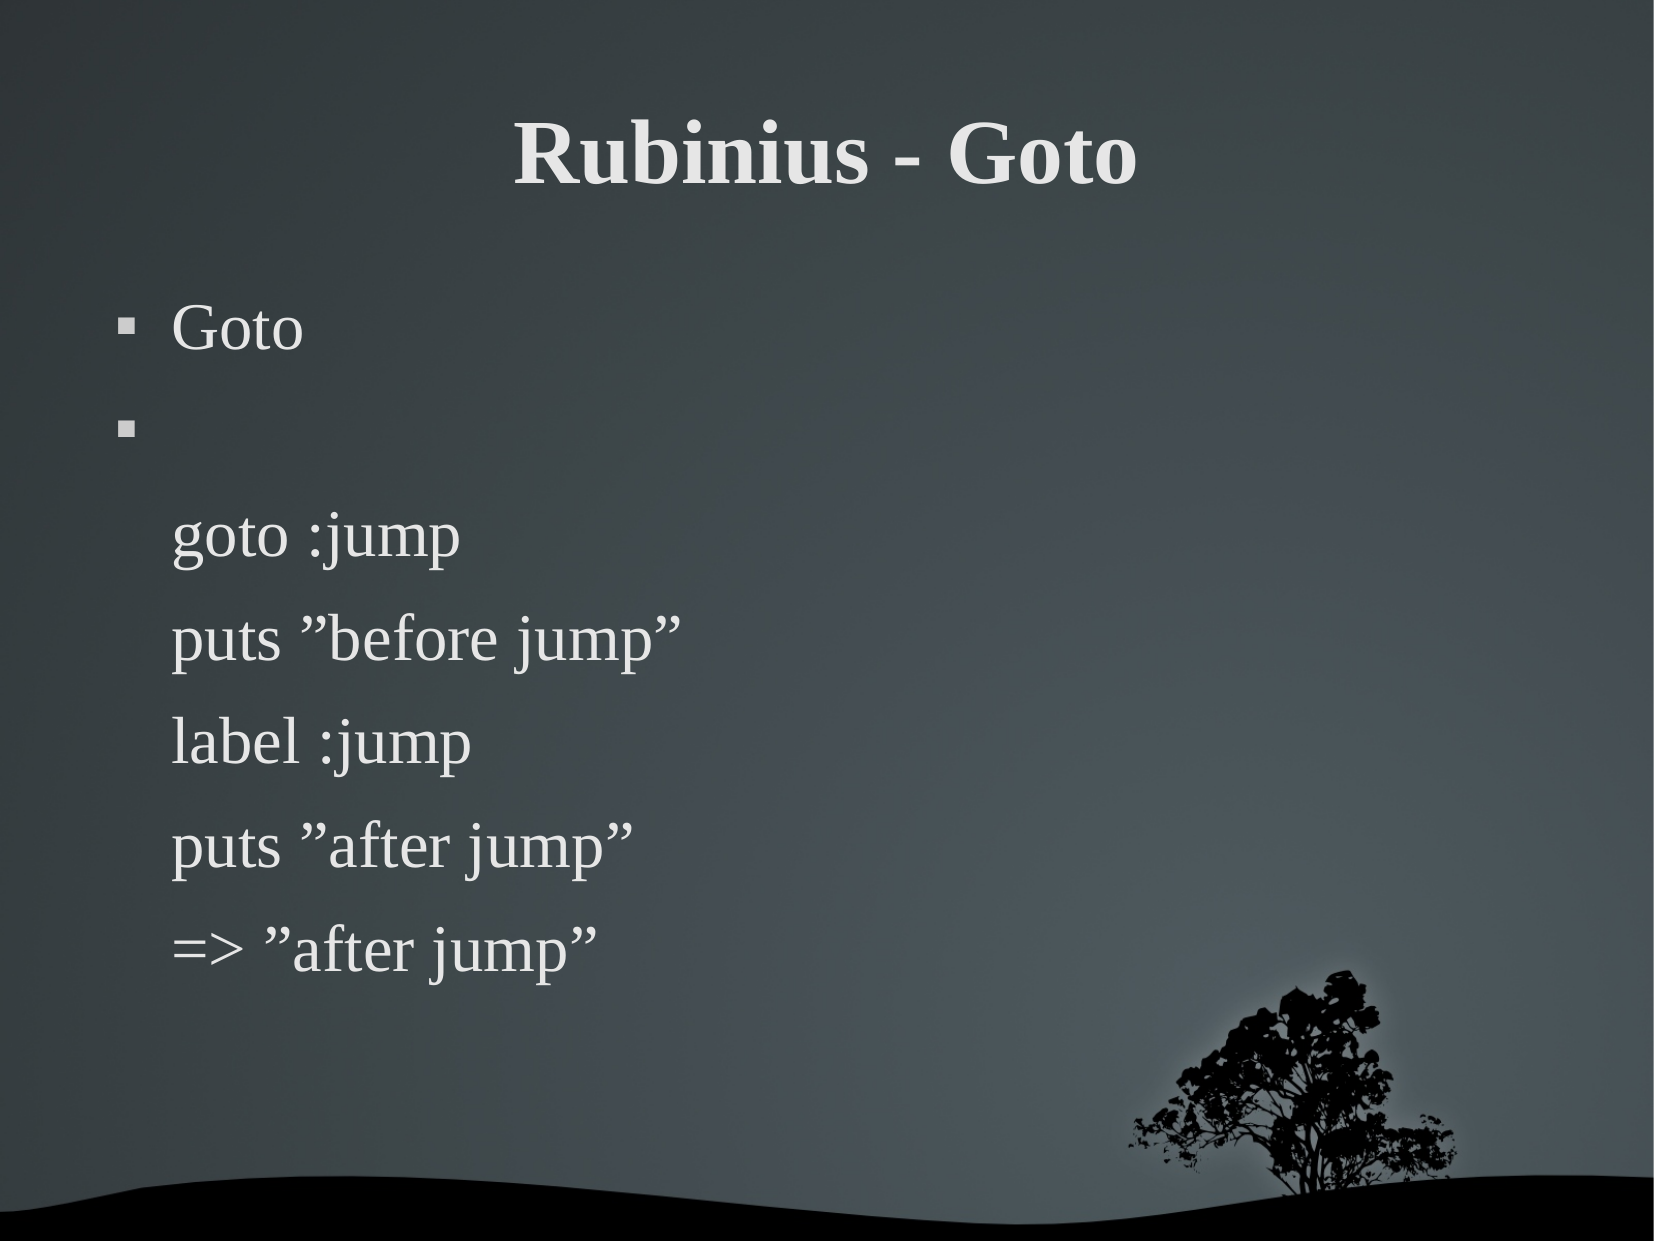

# Rubinius - Goto
Goto
goto :jump
puts ”before jump”
label :jump
puts ”after jump”
=> ”after jump”